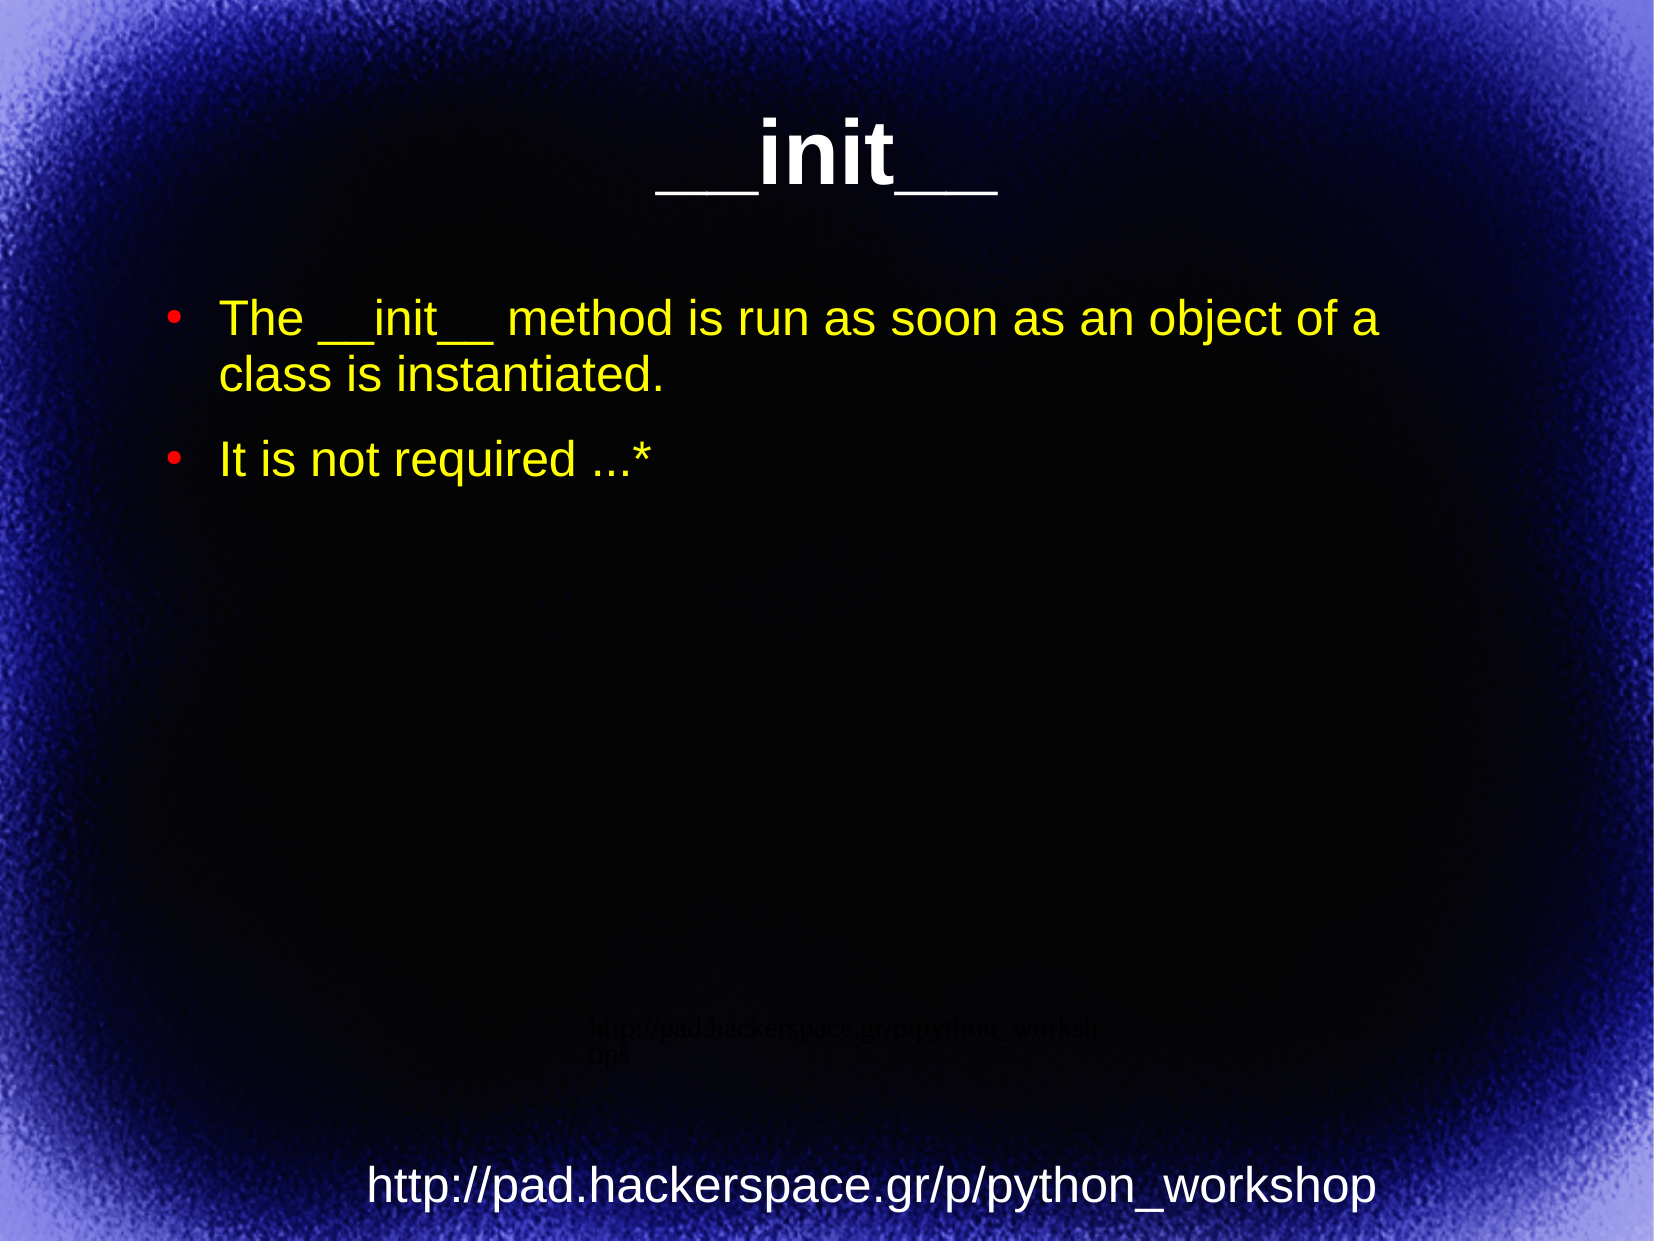

# __init__
The __init__ method is run as soon as an object of a class is instantiated.
It is not required ...*
http://pad.hackerspace.gr/p/python_workshops
http://pad.hackerspace.gr/p/python_workshop